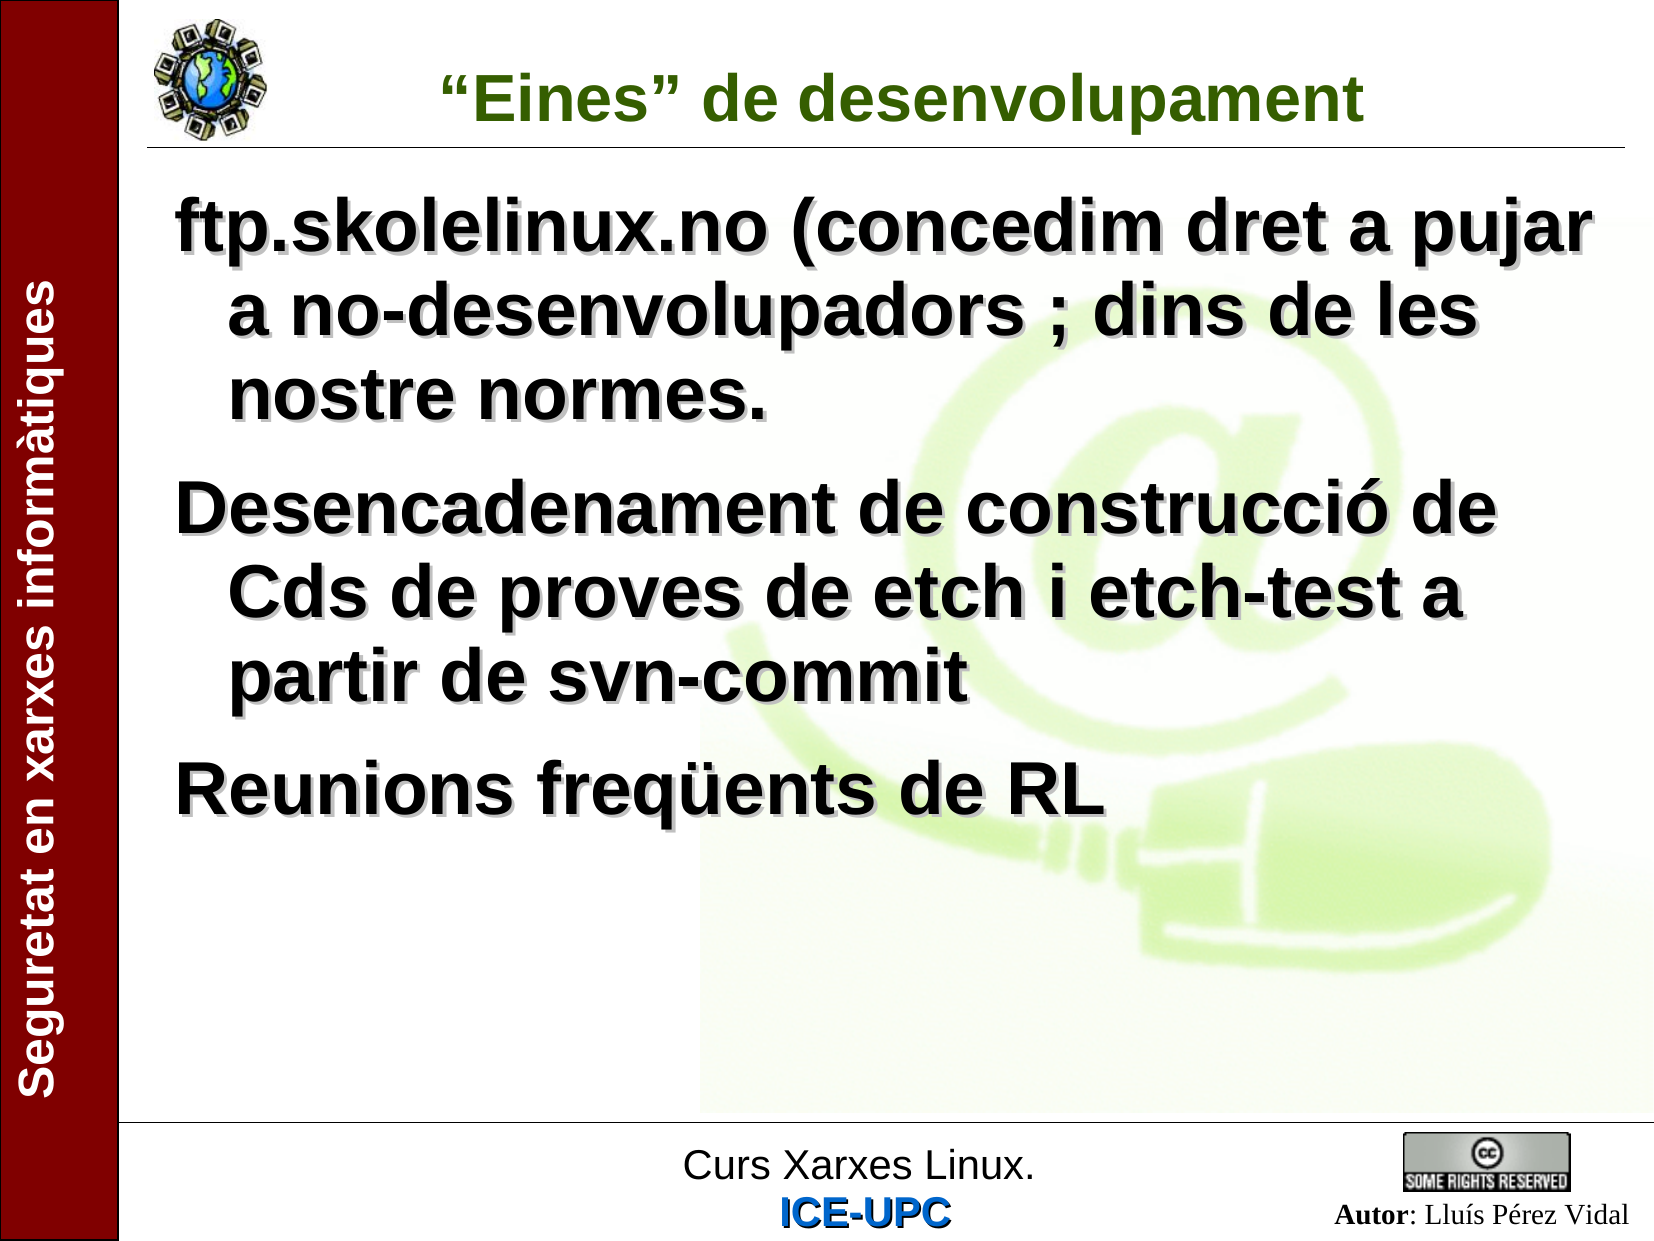

# “Eines” de desenvolupament
ftp.skolelinux.no (concedim dret a pujar a no-desenvolupadors ; dins de les nostre normes.
Desencadenament de construcció de Cds de proves de etch i etch-test a partir de svn-commit
Reunions freqüents de RL